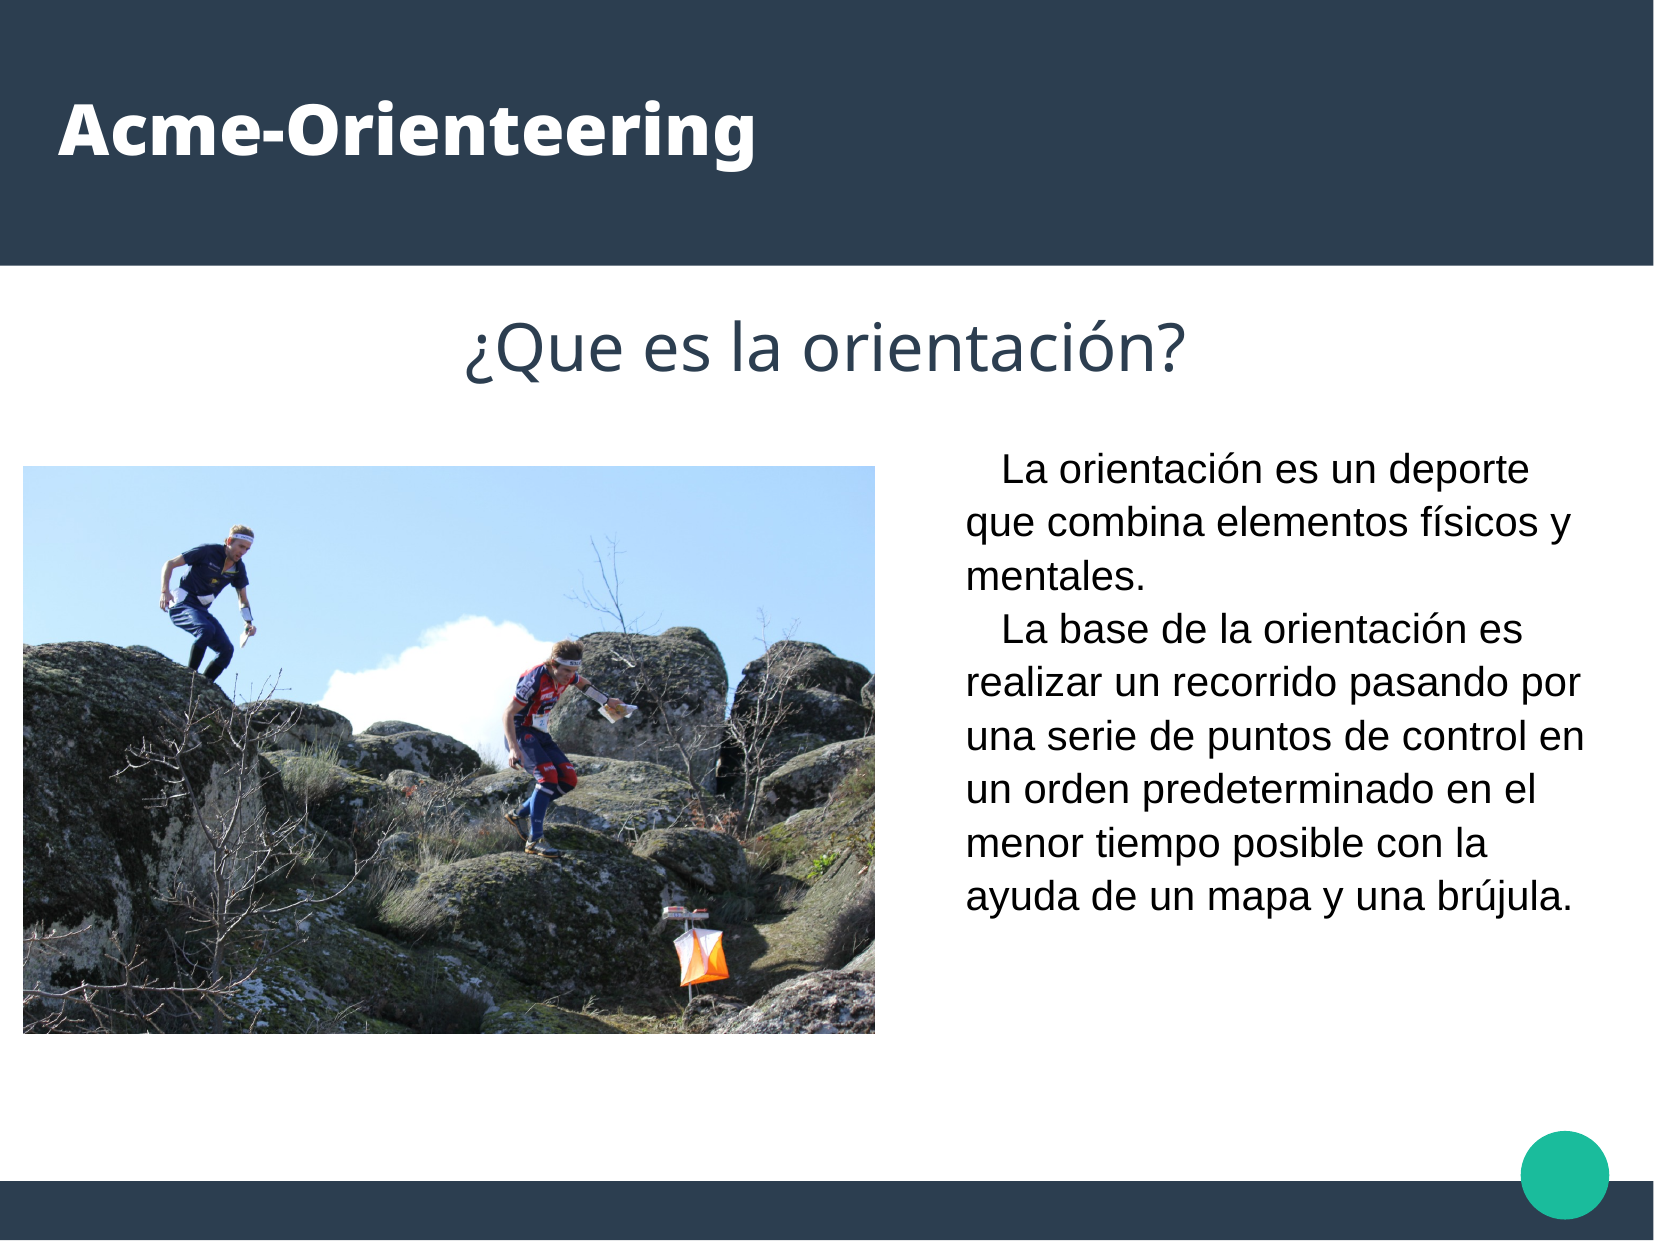

# Acme-Orienteering
¿Que es la orientación?
La orientación es un deporte que combina elementos físicos y mentales.
La base de la orientación es realizar un recorrido pasando por una serie de puntos de control en un orden predeterminado en el menor tiempo posible con la ayuda de un mapa y una brújula.